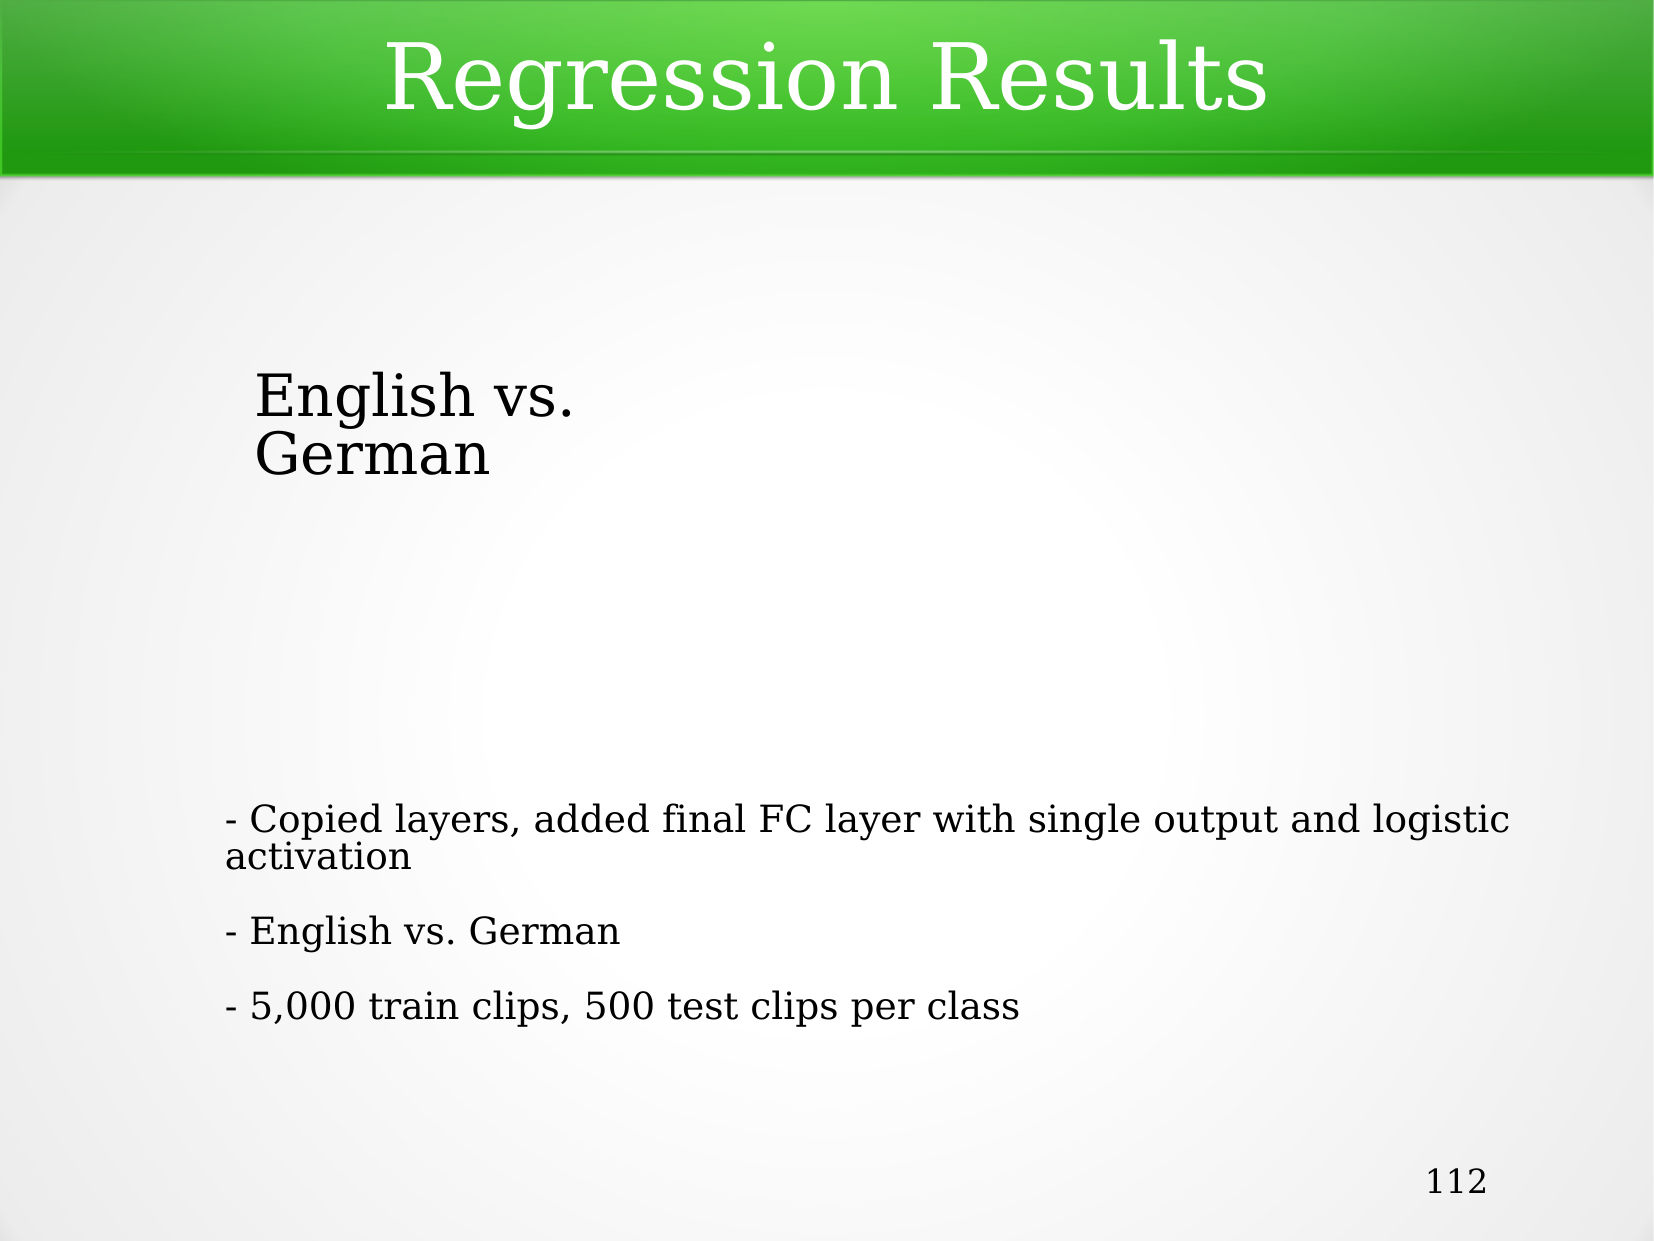

# Regression Results
English vs. German
- Copied layers, added final FC layer with single output and logistic activation
- English vs. German
- 5,000 train clips, 500 test clips per class